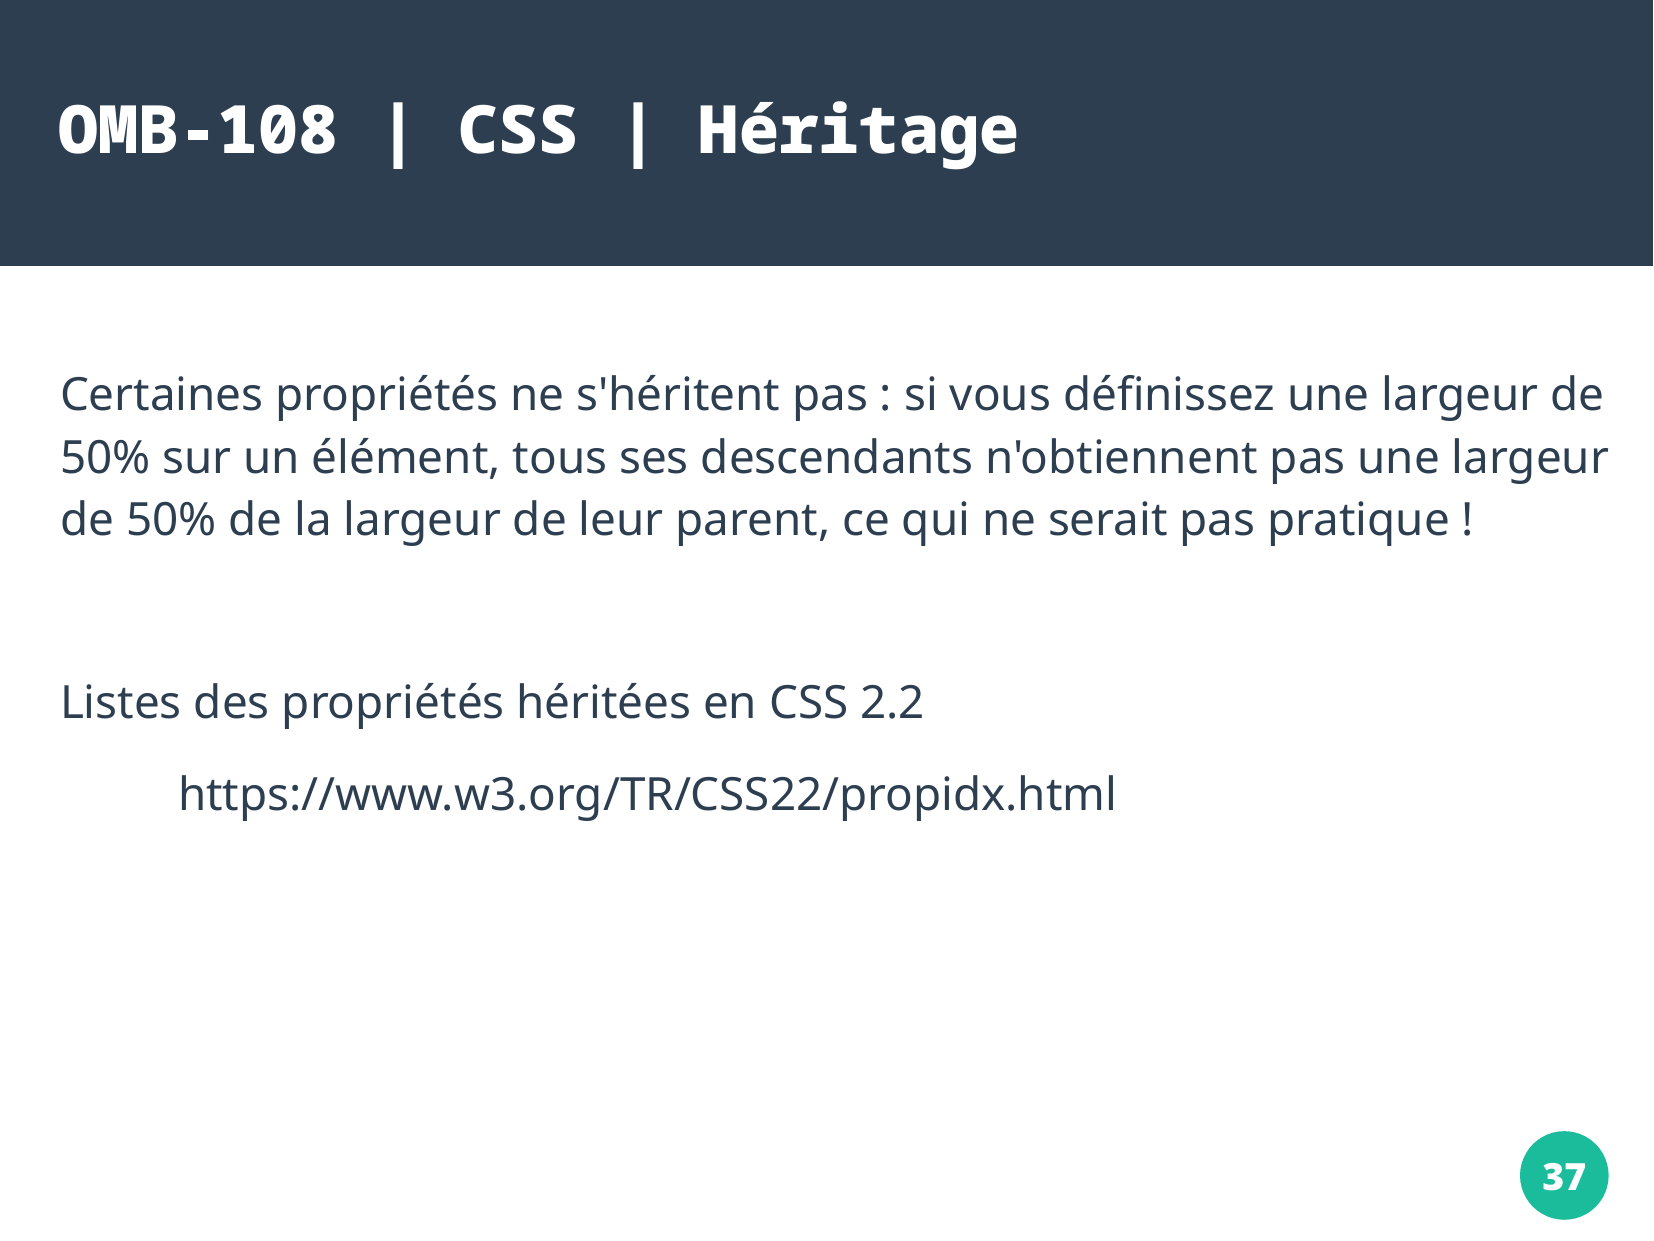

# OMB-108 | CSS | Héritage
Certaines propriétés ne s'héritent pas : si vous définissez une largeur de 50% sur un élément, tous ses descendants n'obtiennent pas une largeur de 50% de la largeur de leur parent, ce qui ne serait pas pratique !
Listes des propriétés héritées en CSS 2.2
https://www.w3.org/TR/CSS22/propidx.html
37